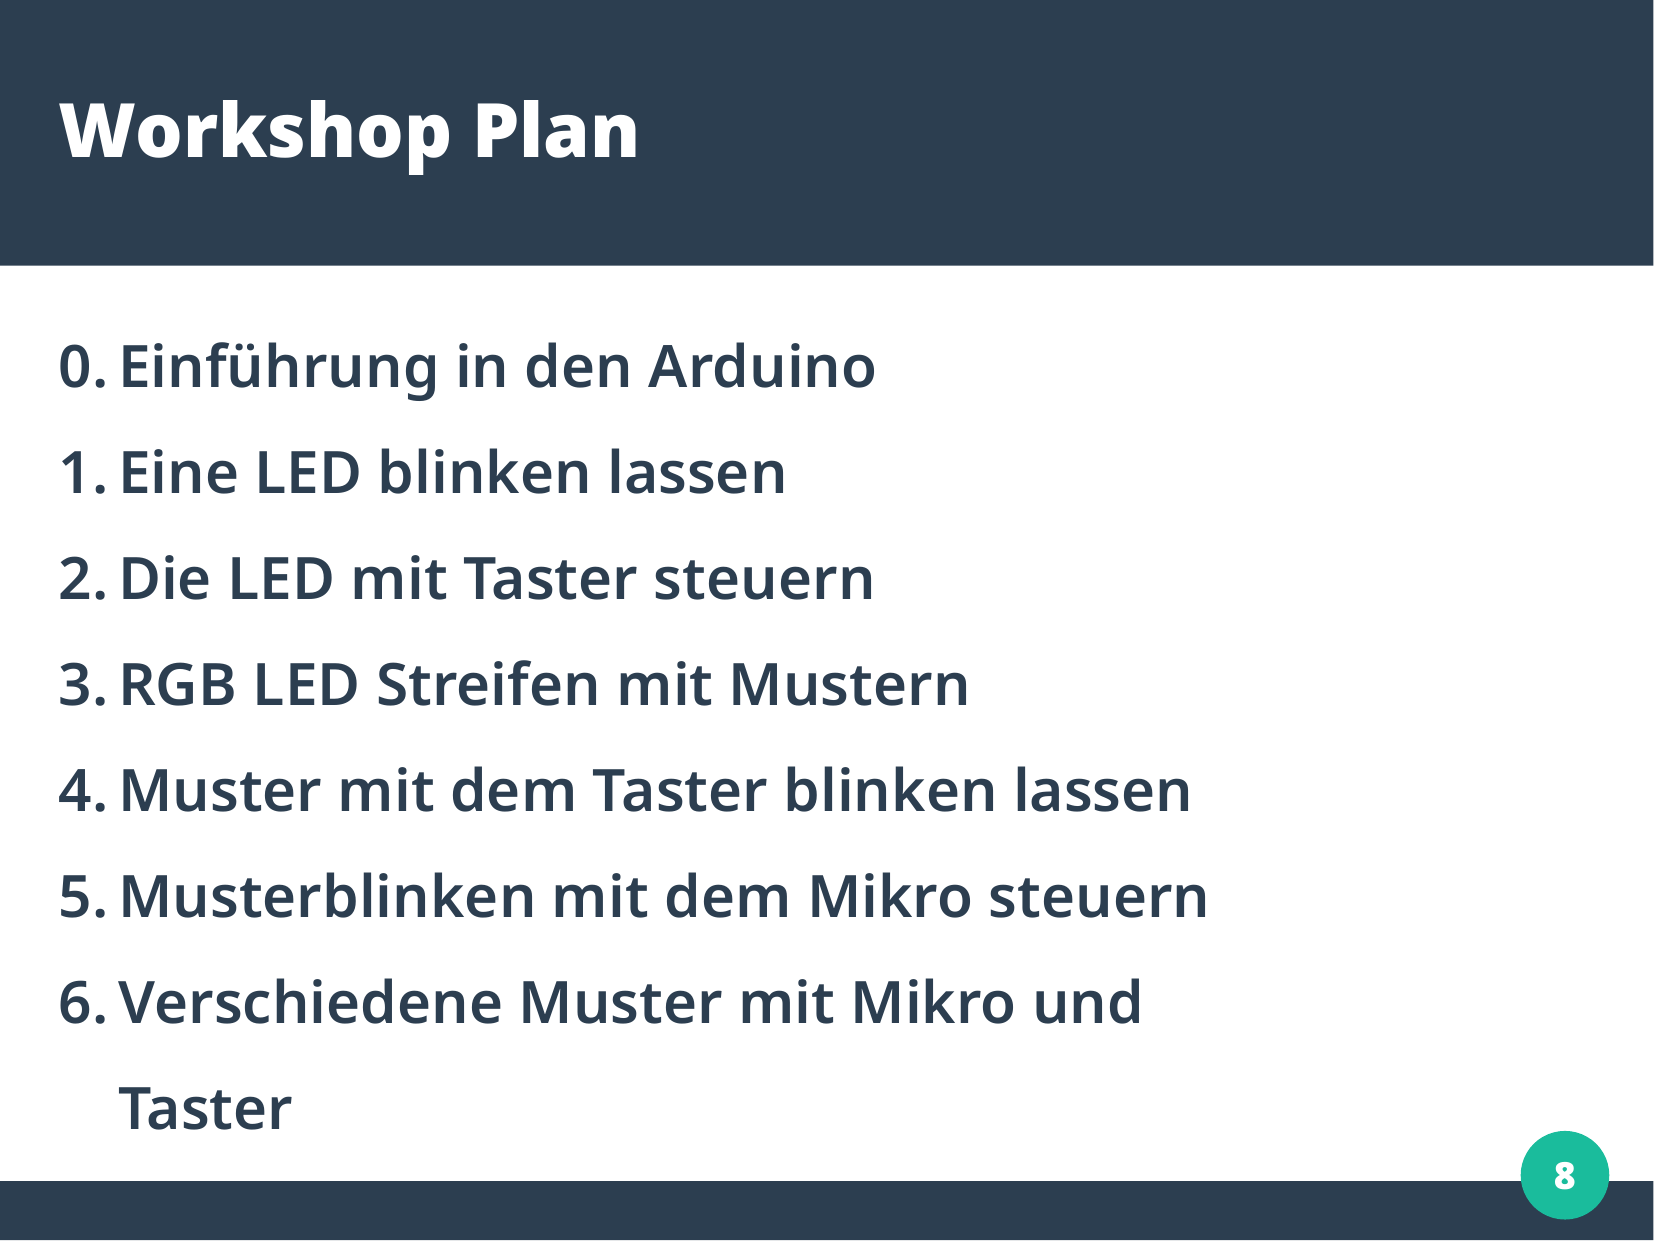

# Workshop Plan
 Einführung in den Arduino
 Eine LED blinken lassen
 Die LED mit Taster steuern
 RGB LED Streifen mit Mustern
 Muster mit dem Taster blinken lassen
 Musterblinken mit dem Mikro steuern
 Verschiedene Muster mit Mikro und
 Taster
8